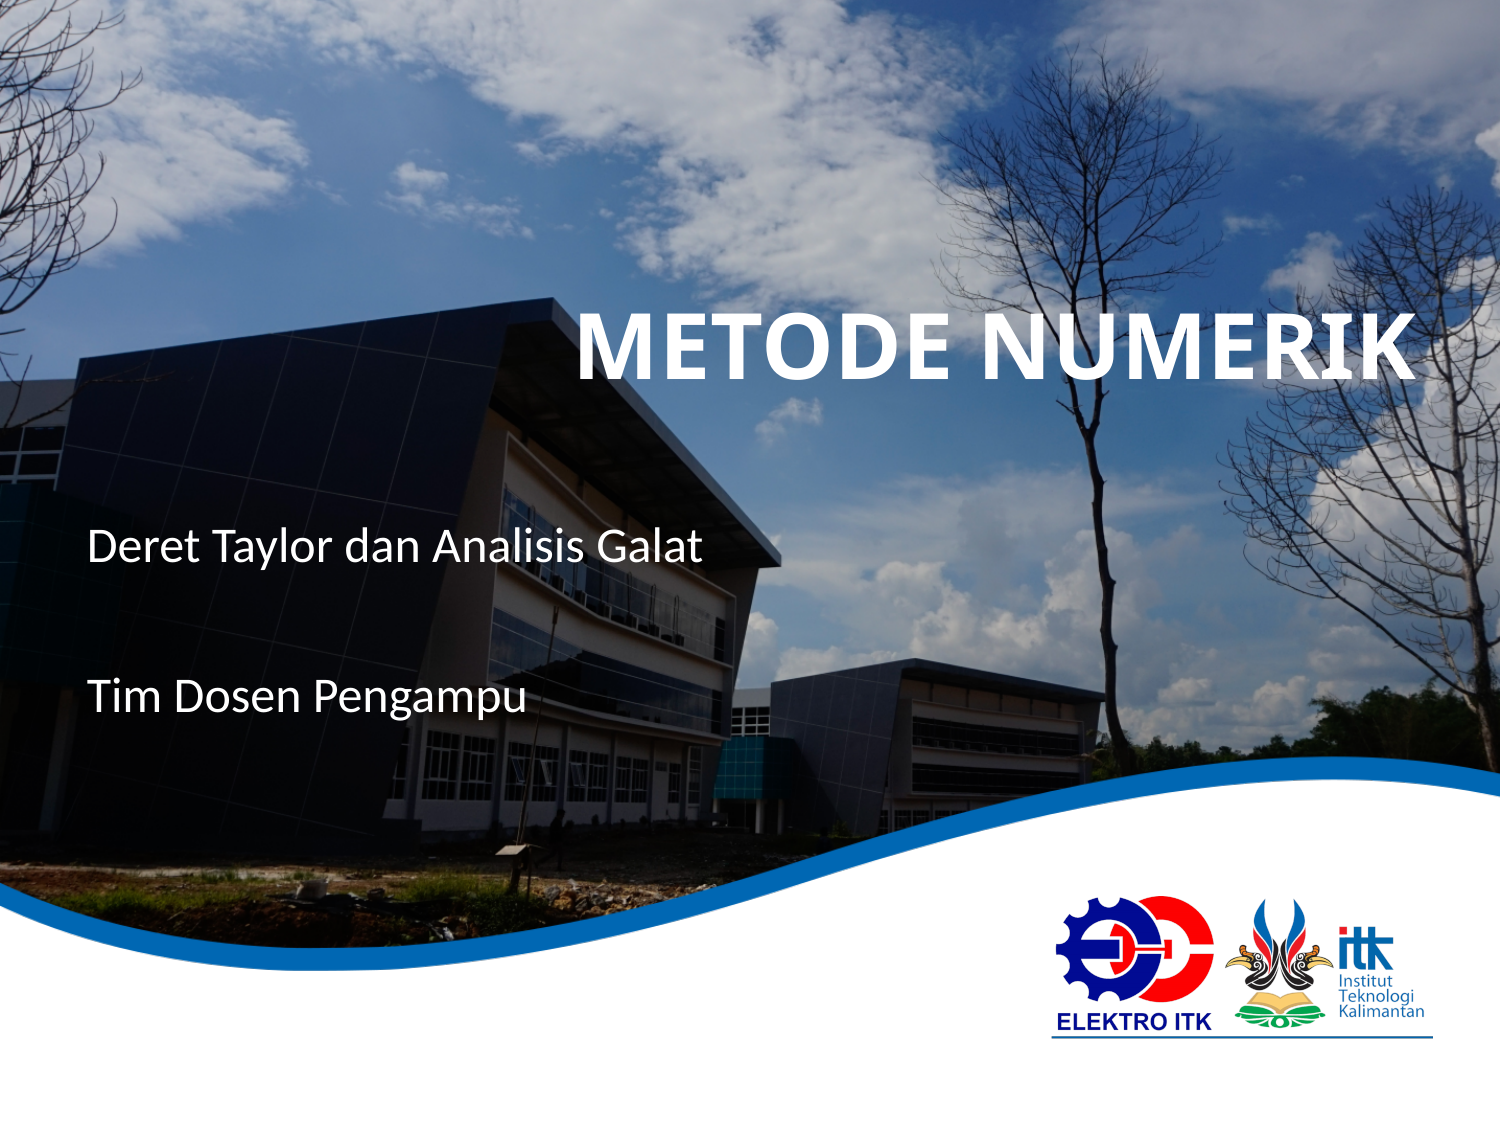

# METODE NUMERIK
Deret Taylor dan Analisis Galat
Tim Dosen Pengampu